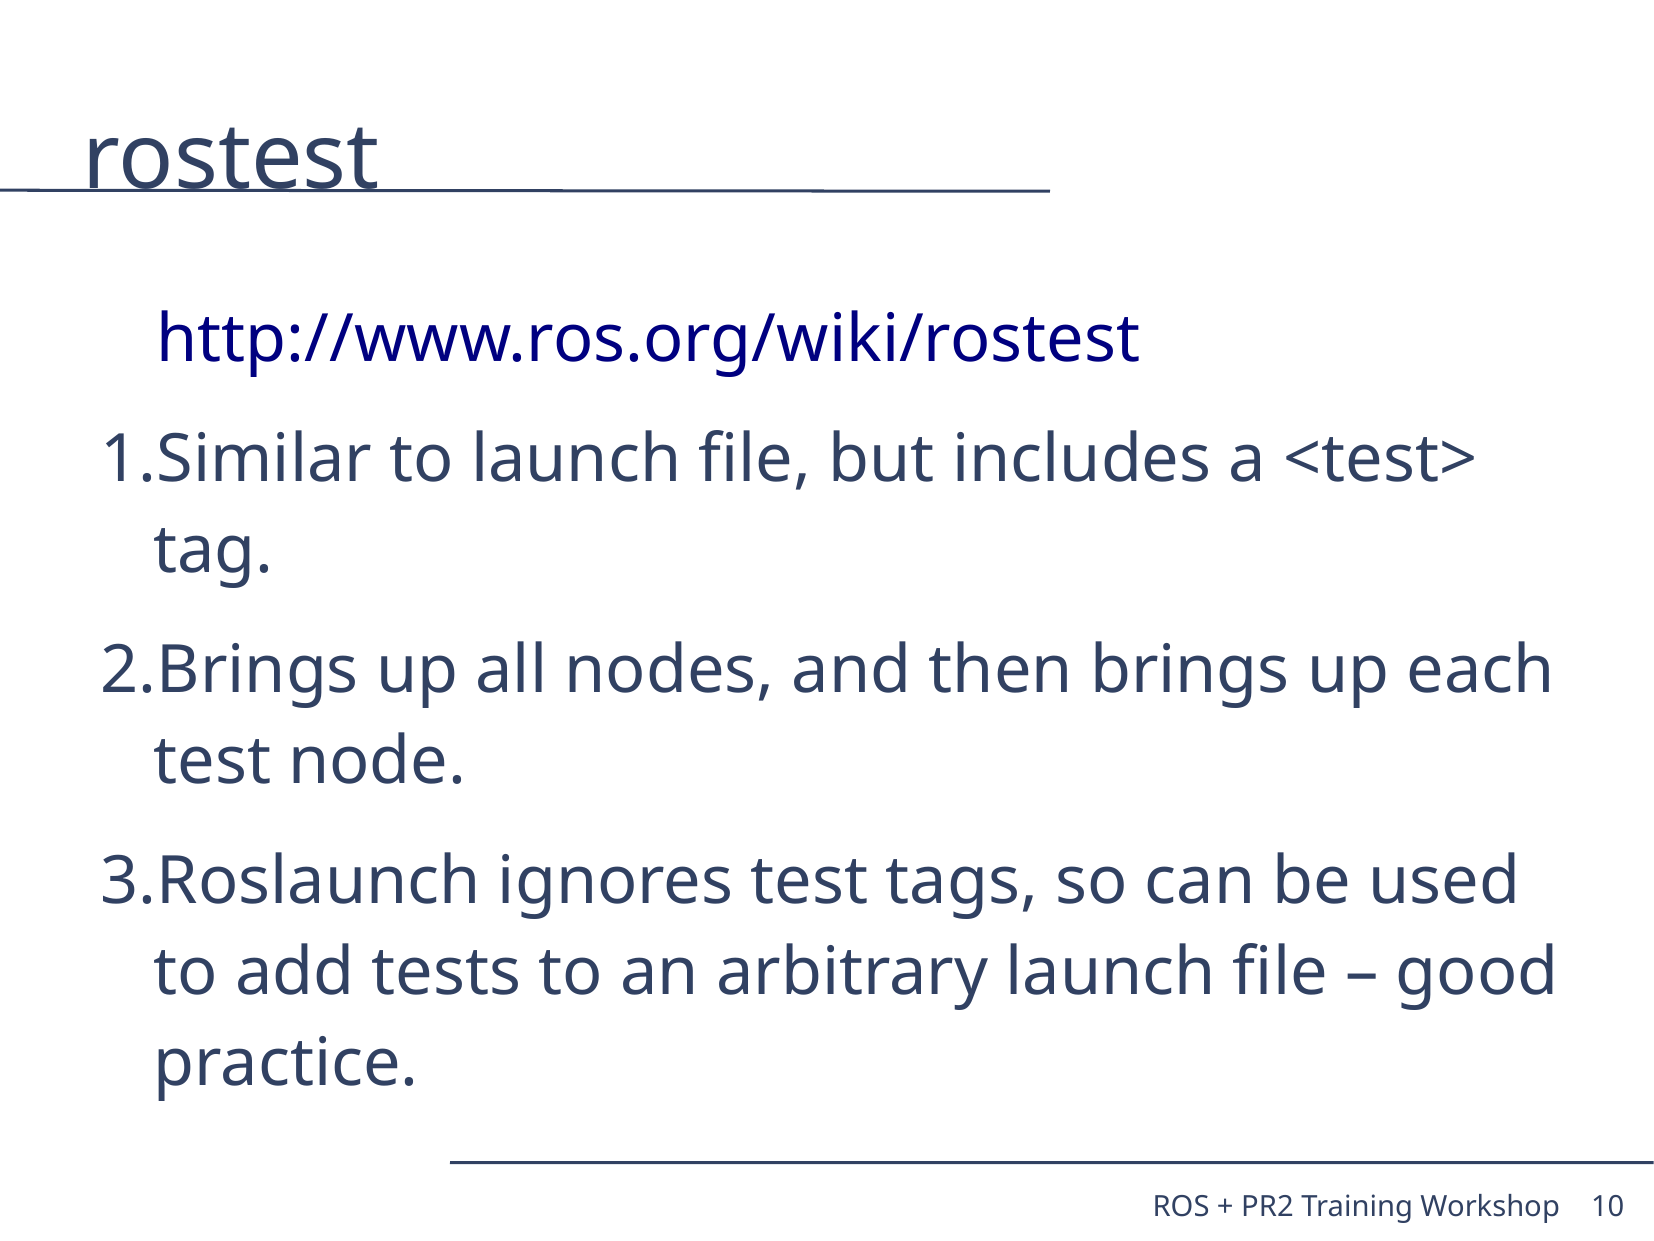

# rostest
http://www.ros.org/wiki/rostest
Similar to launch file, but includes a <test> tag.
Brings up all nodes, and then brings up each test node.
Roslaunch ignores test tags, so can be used to add tests to an arbitrary launch file – good practice.